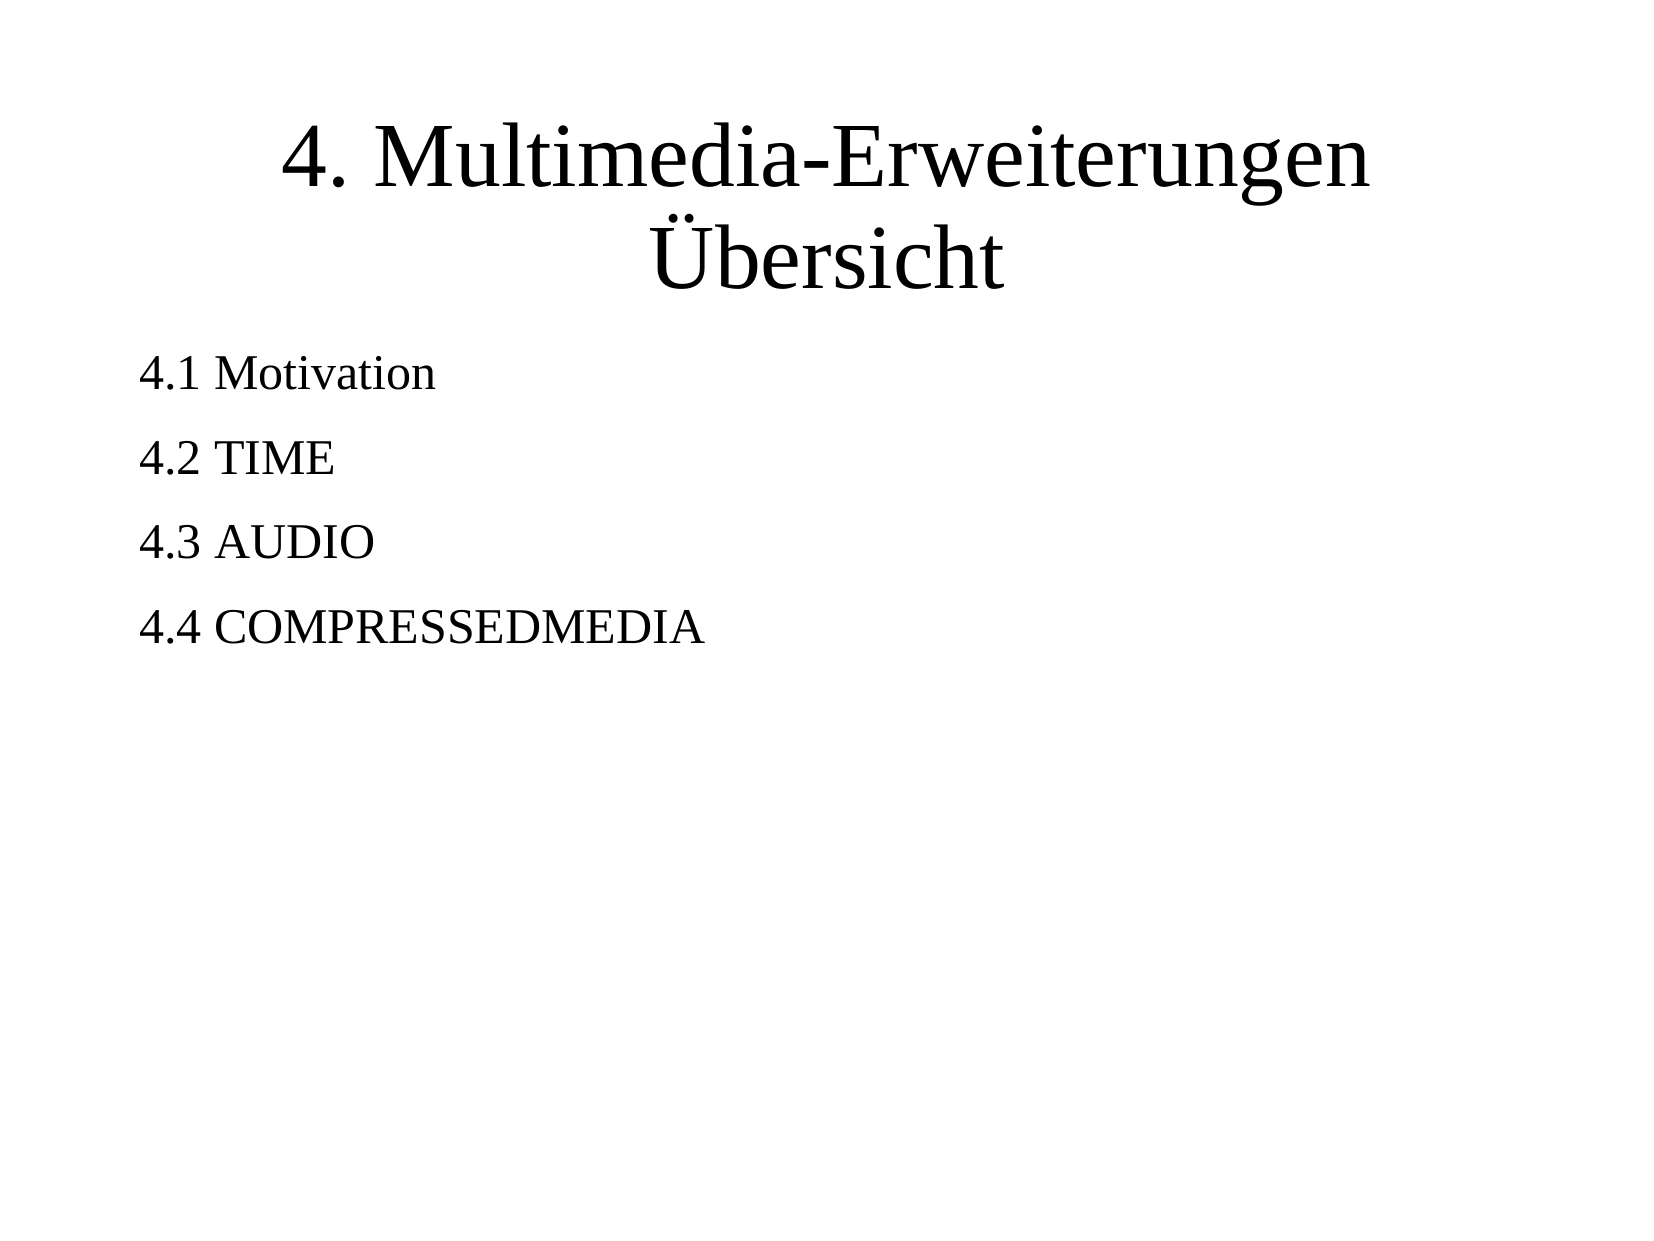

# 4. Multimedia-Erweiterungen Übersicht
4.1 Motivation
4.2 TIME
4.3 AUDIO
4.4 COMPRESSEDMEDIA